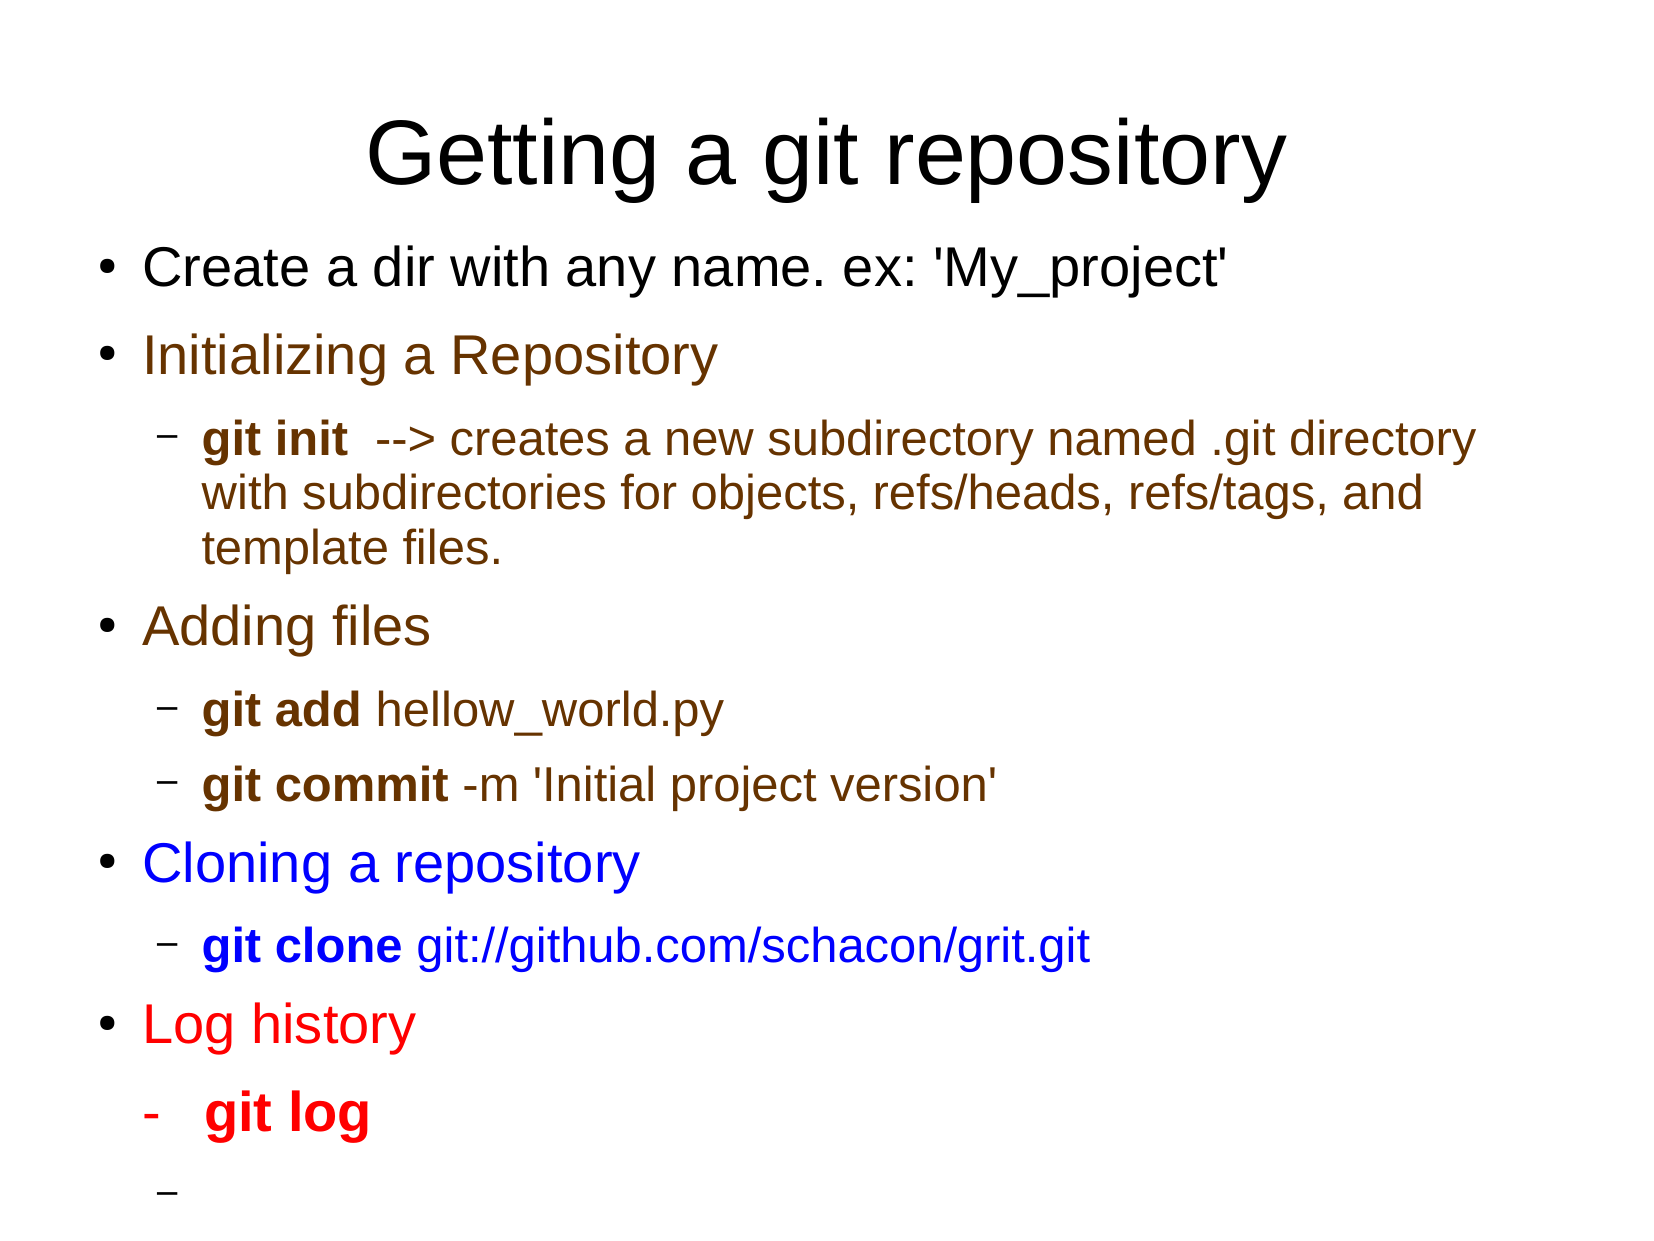

# Getting a git repository
Create a dir with any name. ex: 'My_project'
Initializing a Repository
git init --> creates a new subdirectory named .git directory with subdirectories for objects, refs/heads, refs/tags, and template files.
Adding files
git add hellow_world.py
git commit -m 'Initial project version'
Cloning a repository
git clone git://github.com/schacon/grit.git
Log history
-	git log